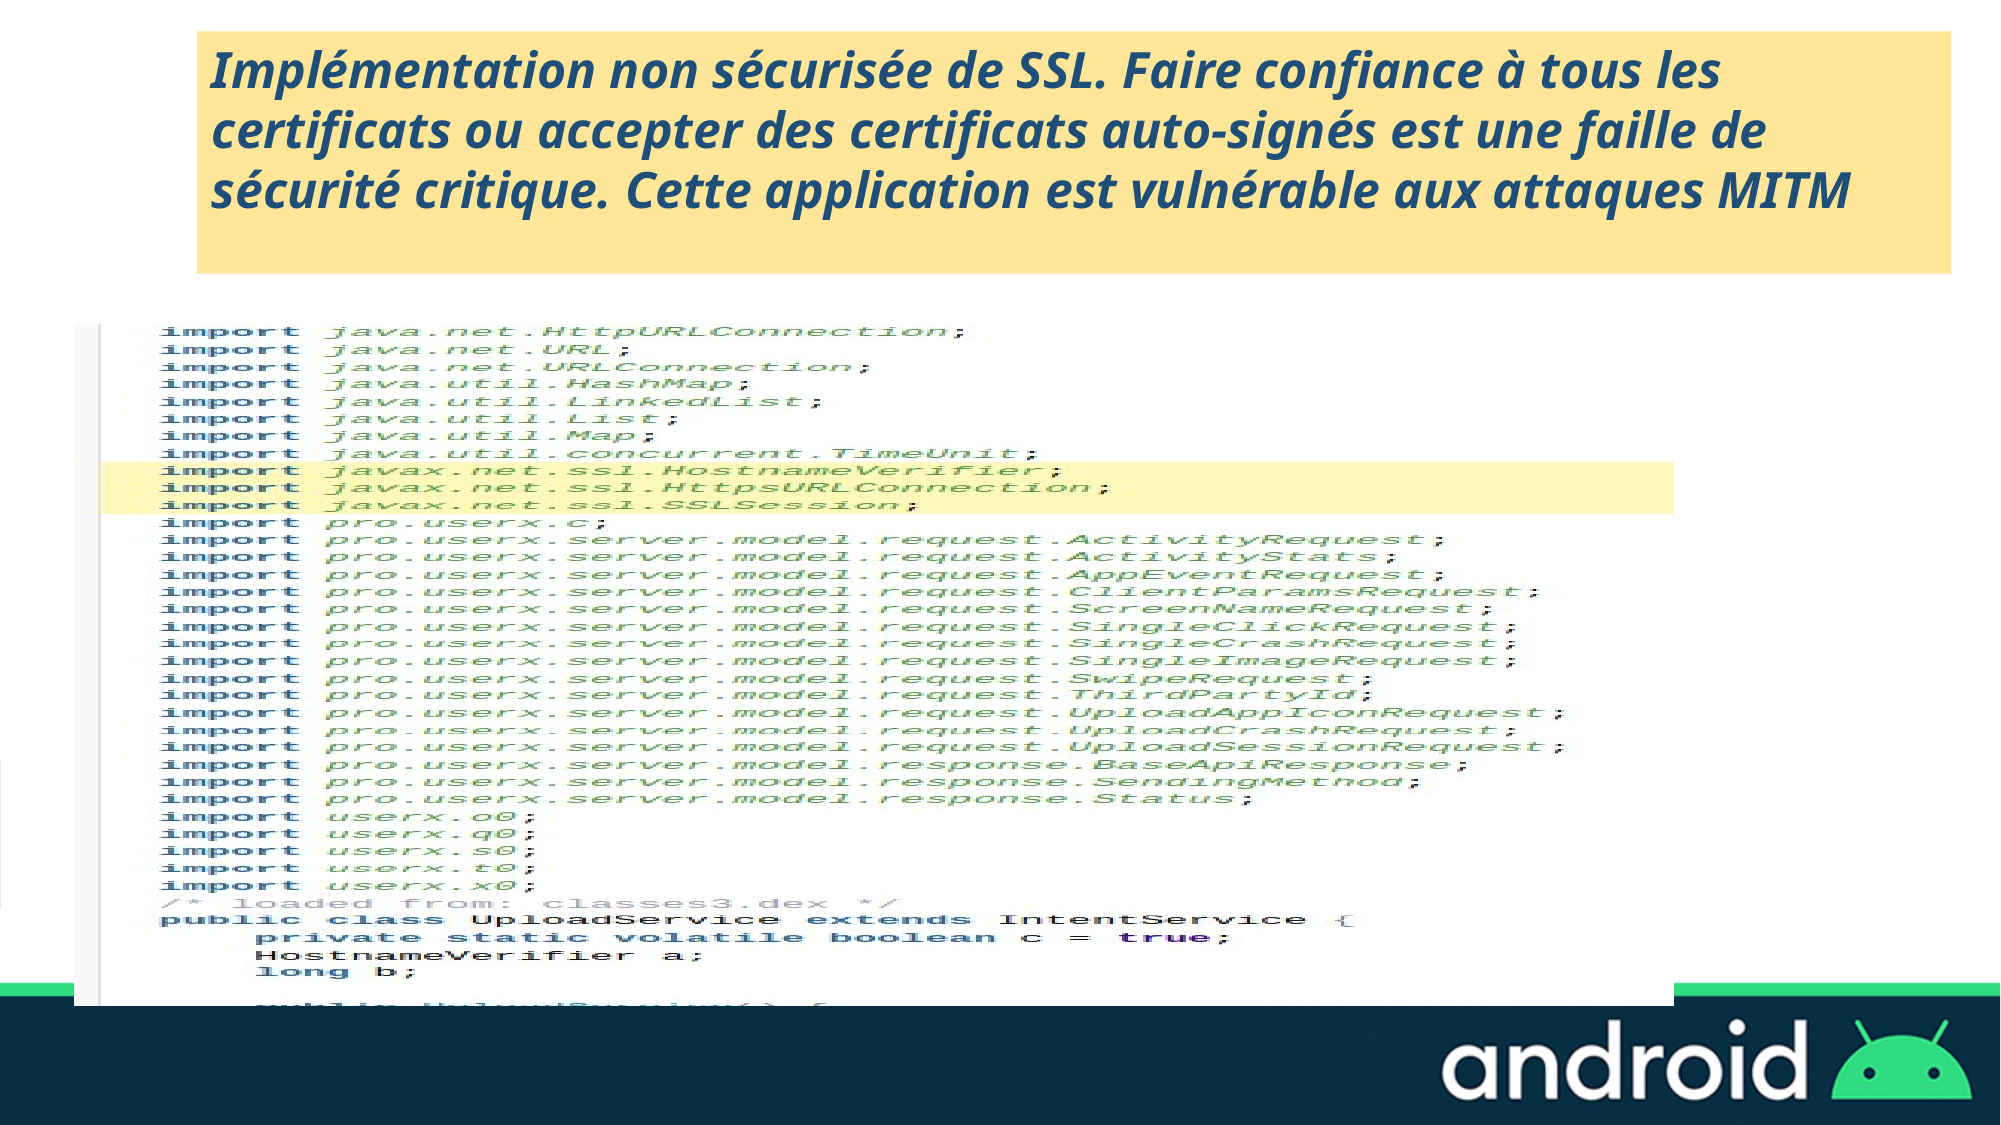

Implémentation non sécurisée de SSL. Faire confiance à tous les certificats ou accepter des certificats auto-signés est une faille de sécurité critique. Cette application est vulnérable aux attaques MITM